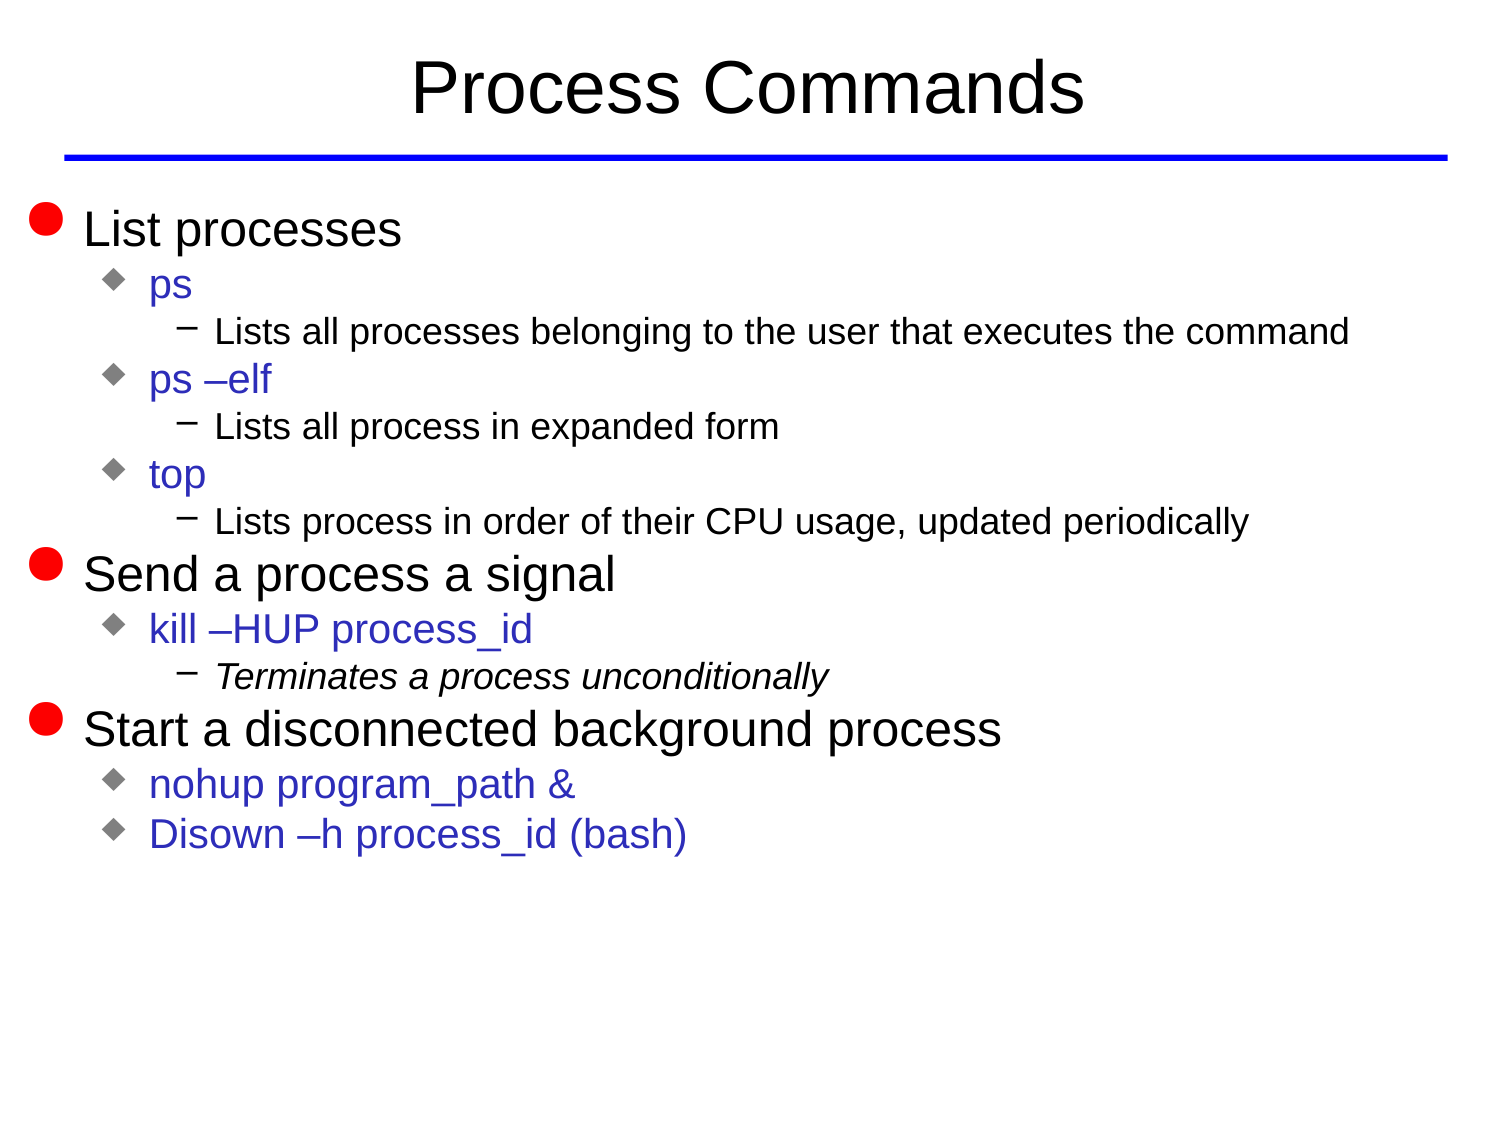

# Process Commands
List processes
ps
Lists all processes belonging to the user that executes the command
ps –elf
Lists all process in expanded form
top
Lists process in order of their CPU usage, updated periodically
Send a process a signal
kill –HUP process_id
Terminates a process unconditionally
Start a disconnected background process
nohup program_path &
Disown –h process_id (bash)